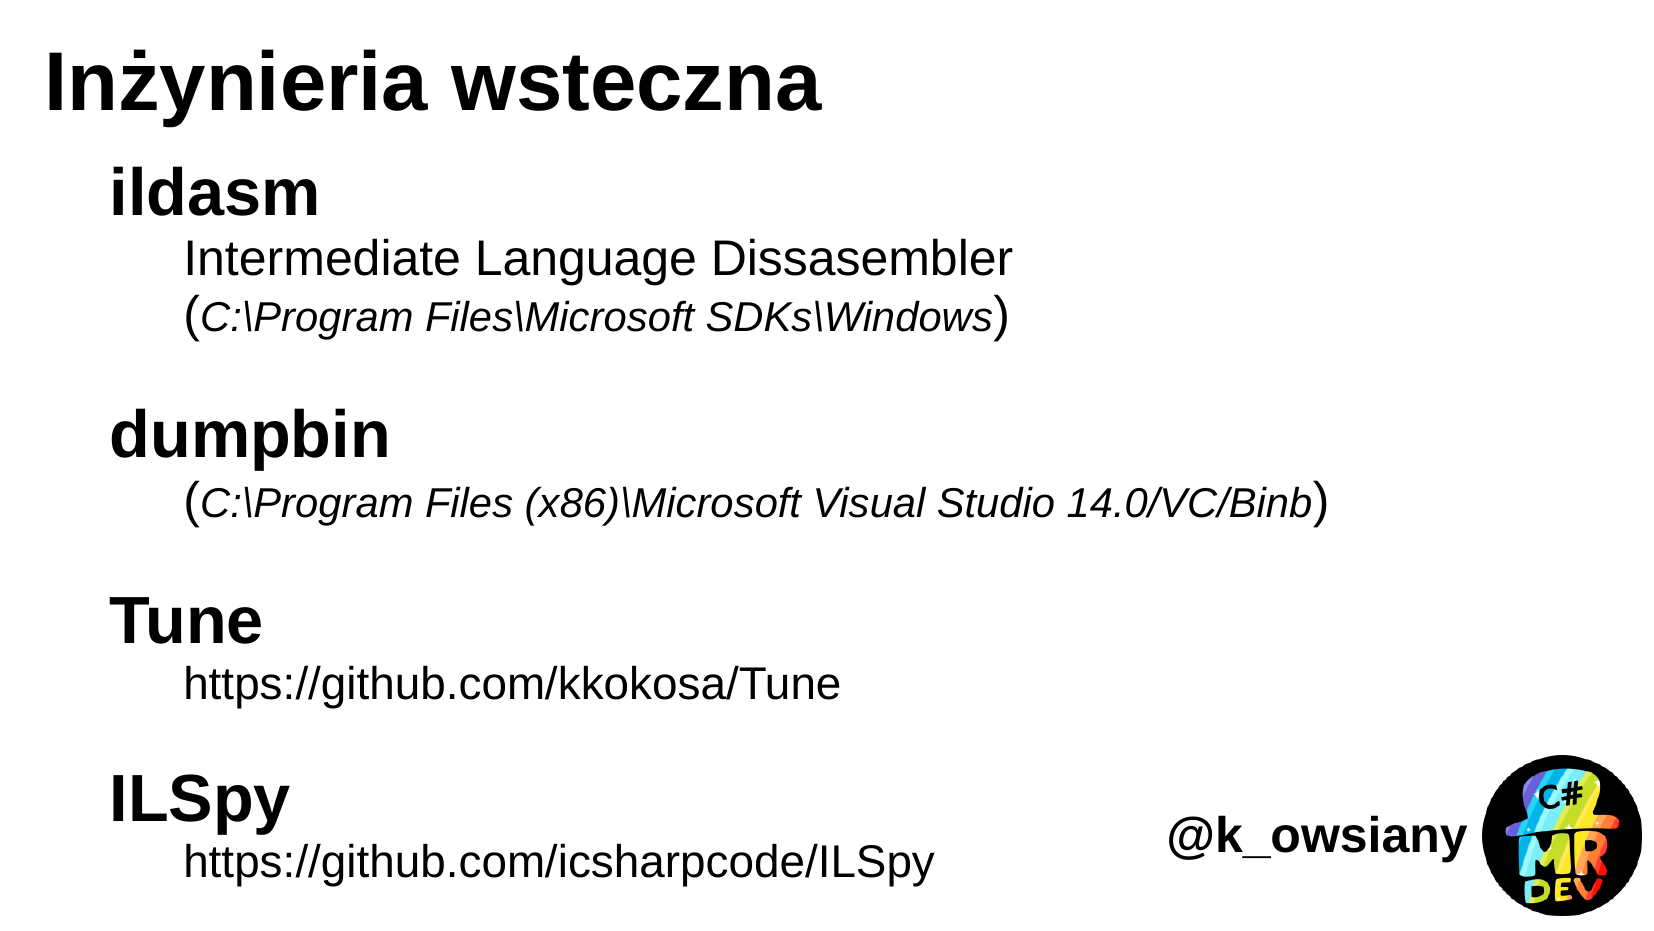

Inżynieria wsteczna
ildasm
	Intermediate Language Dissasembler
	(C:\Program Files\Microsoft SDKs\Windows)
dumpbin
	(C:\Program Files (x86)\Microsoft Visual Studio 14.0/VC/Binb)
Tune
	https://github.com/kkokosa/Tune
ILSpy
	https://github.com/icsharpcode/ILSpy